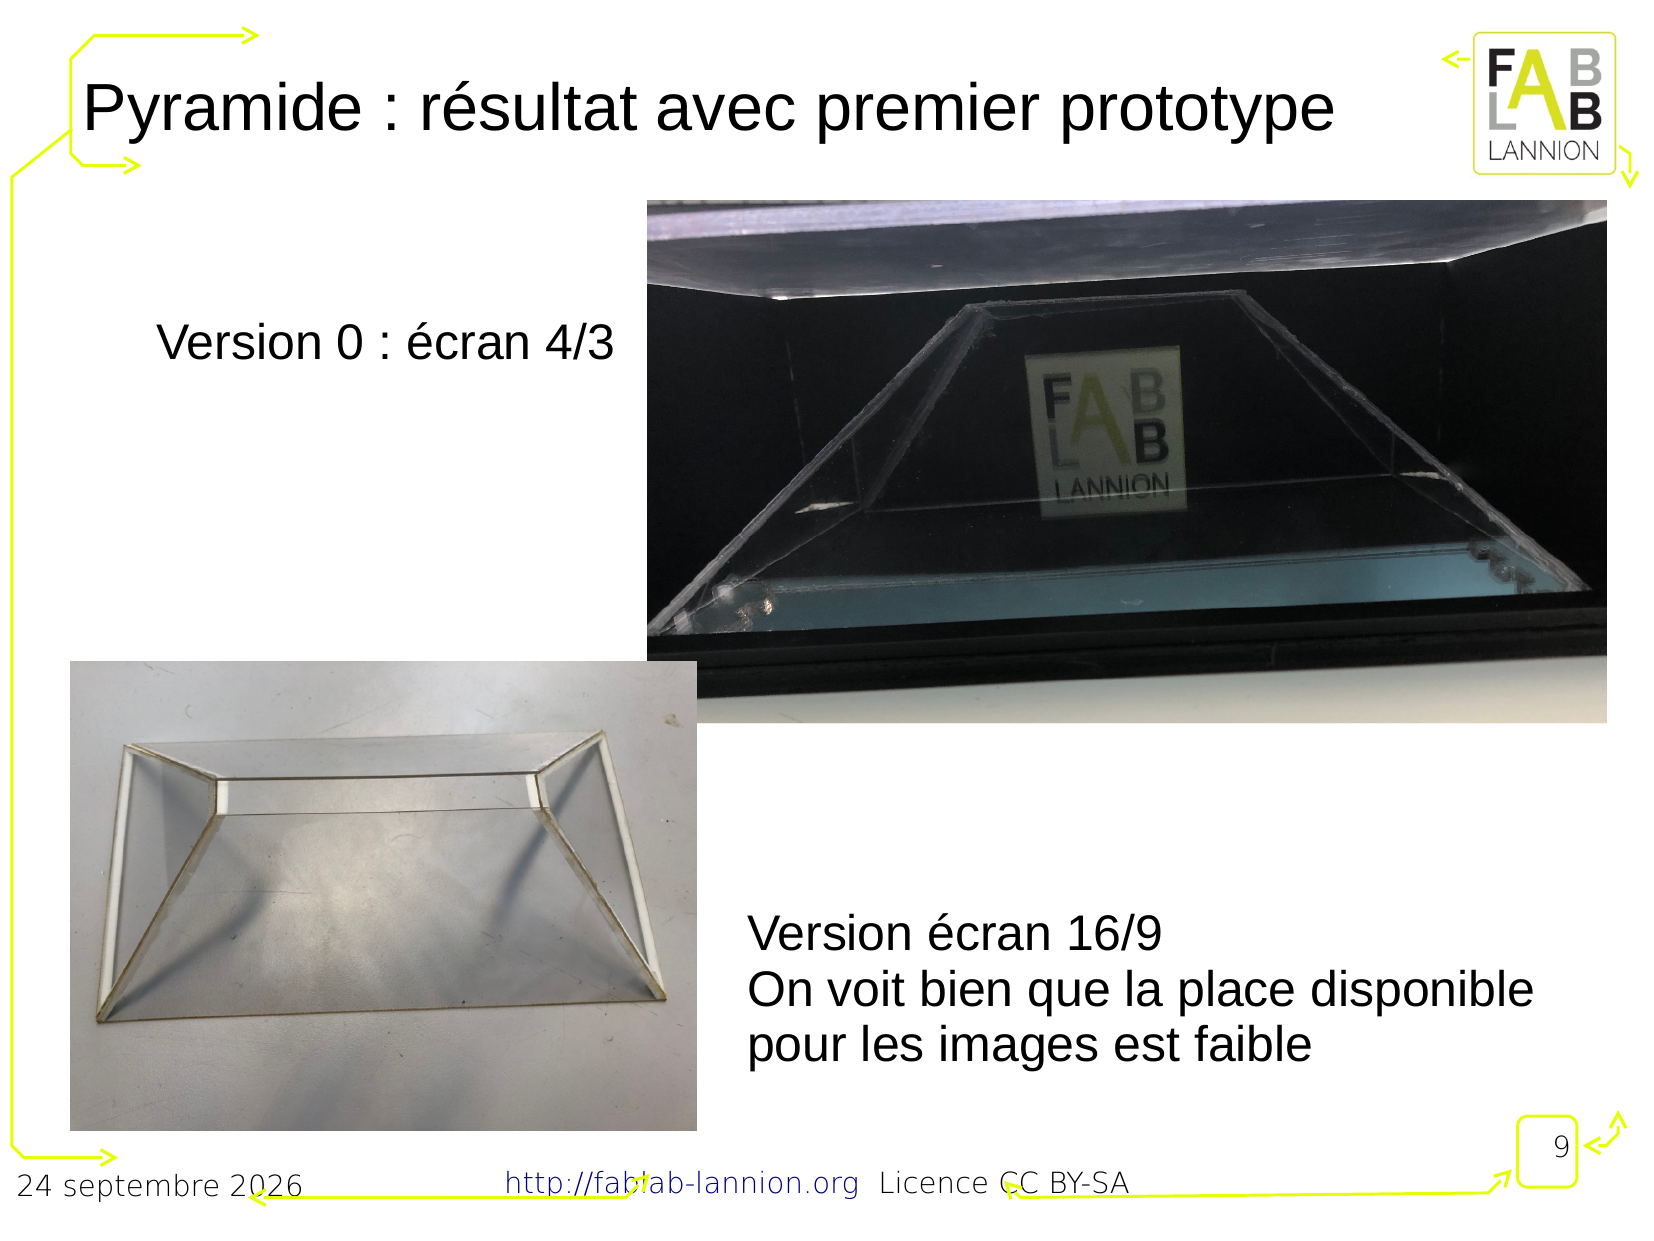

# Pyramide : résultat avec premier prototype
Version 0 : écran 4/3
Version écran 16/9
On voit bien que la place disponible
pour les images est faible
9